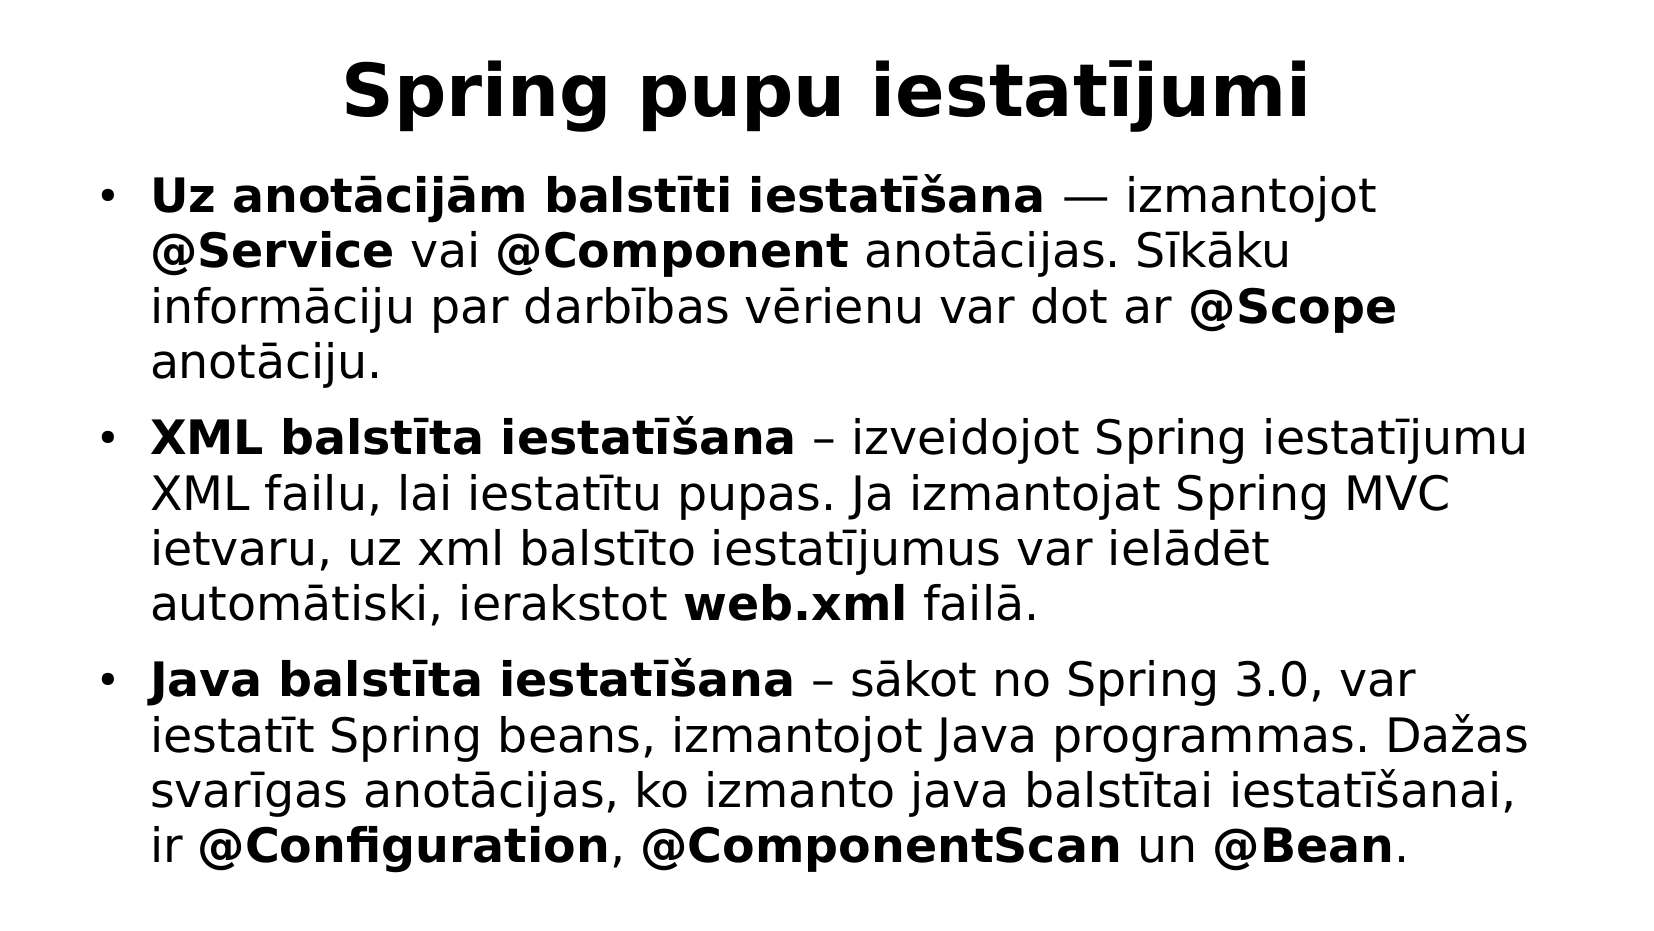

# Spring pupu iestatījumi
Uz anotācijām balstīti iestatīšana — izmantojot @Service vai @Component anotācijas. Sīkāku informāciju par darbības vērienu var dot ar @Scope anotāciju.
XML balstīta iestatīšana – izveidojot Spring iestatījumu XML failu, lai iestatītu pupas. Ja izmantojat Spring MVC ietvaru, uz xml balstīto iestatījumus var ielādēt automātiski, ierakstot web.xml failā.
Java balstīta iestatīšana – sākot no Spring 3.0, var iestatīt Spring beans, izmantojot Java programmas. Dažas svarīgas anotācijas, ko izmanto java balstītai iestatīšanai, ir @Configuration, @ComponentScan un @Bean.